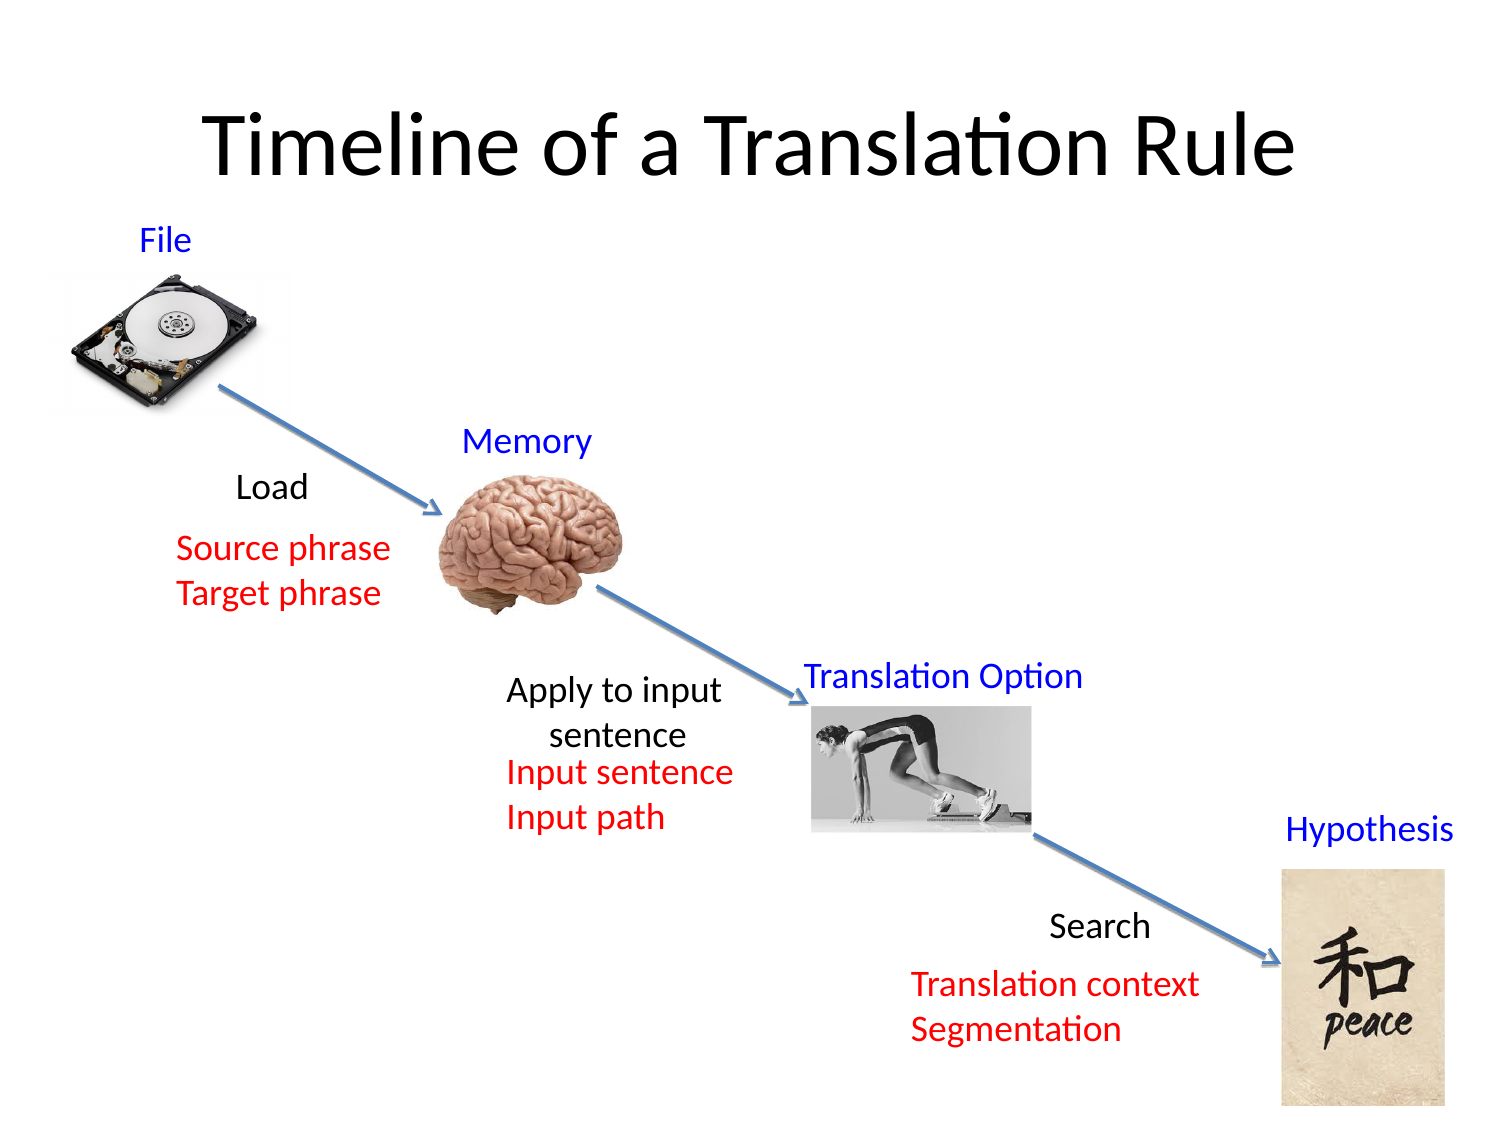

# Timeline of a Translation Rule
File
Memory
Load
Source phrase
Target phrase
Translation Option
Apply to input
 sentence
Input sentence
Input path
Hypothesis
Search
Translation context
Segmentation